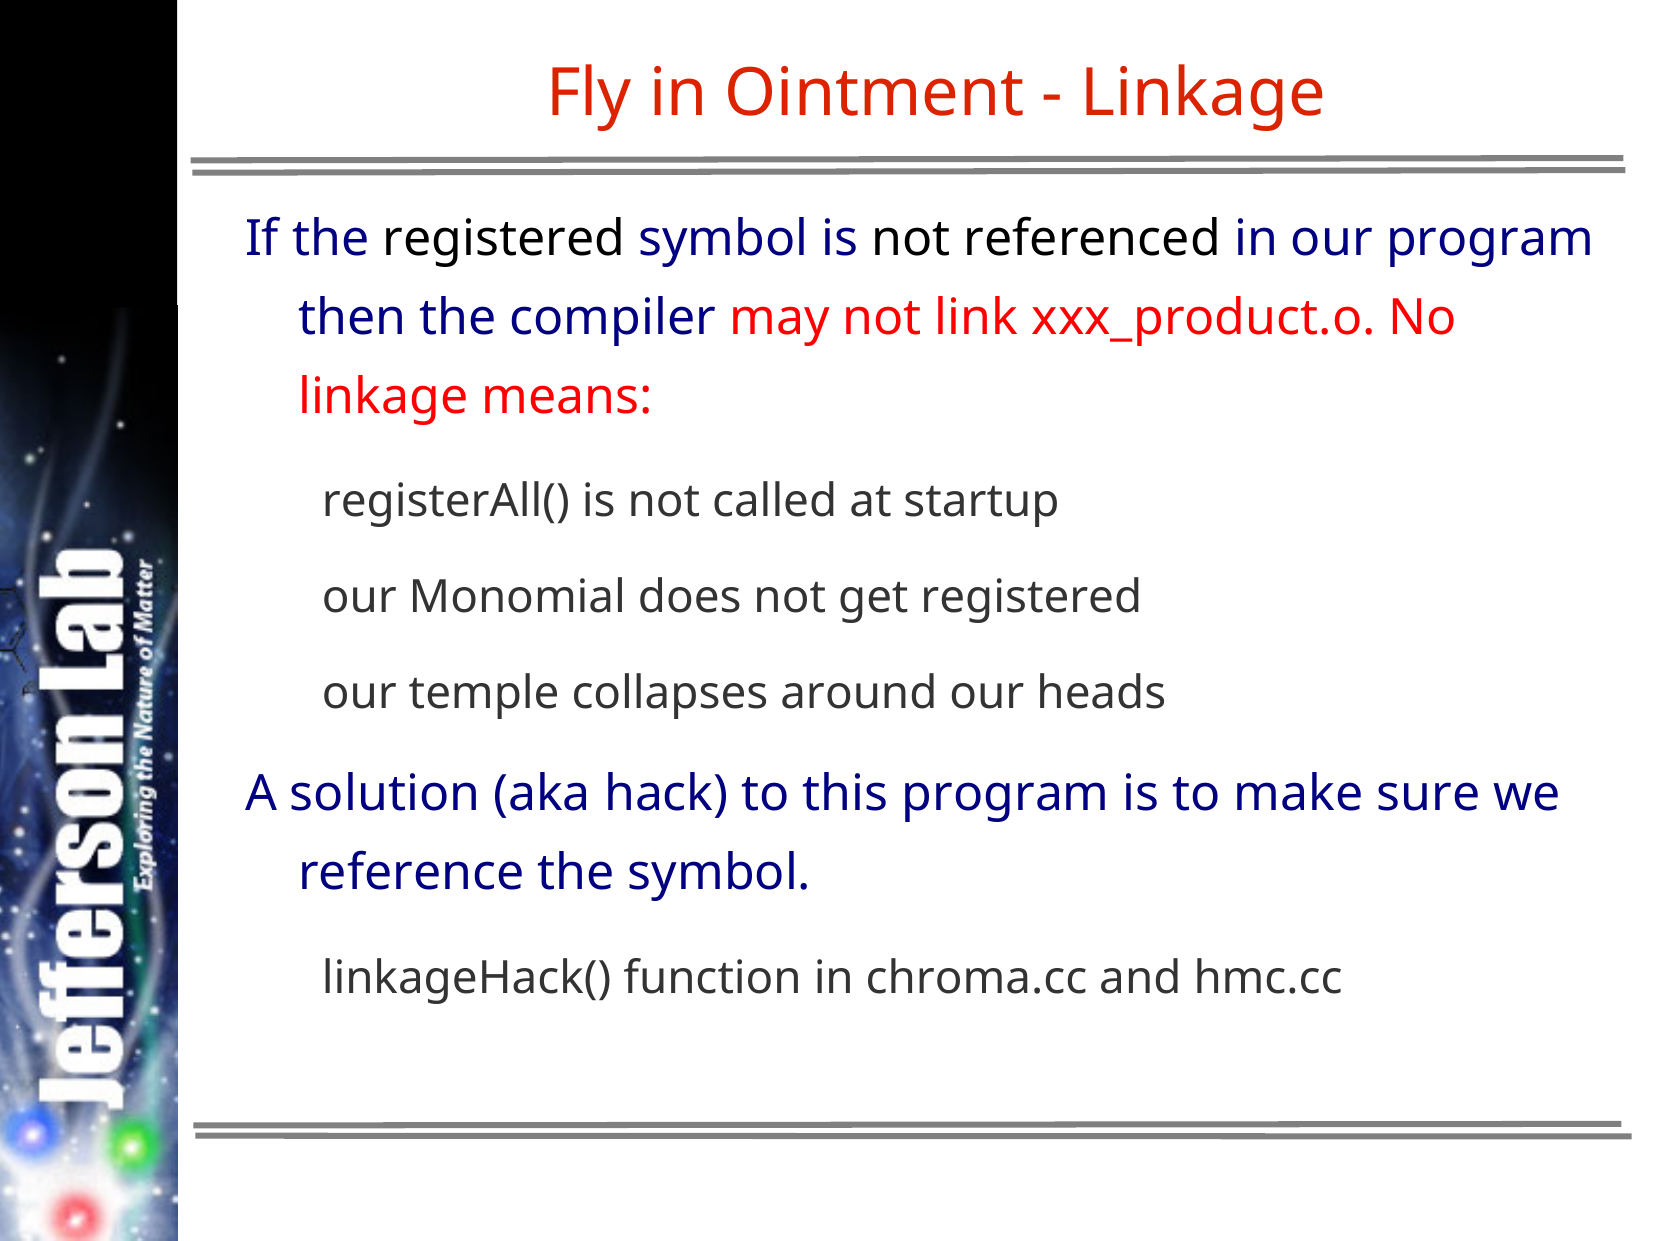

# Fly in Ointment - Linkage
If the registered symbol is not referenced in our program then the compiler may not link xxx_product.o. No linkage means:
registerAll() is not called at startup
our Monomial does not get registered
our temple collapses around our heads
A solution (aka hack) to this program is to make sure we reference the symbol.
linkageHack() function in chroma.cc and hmc.cc